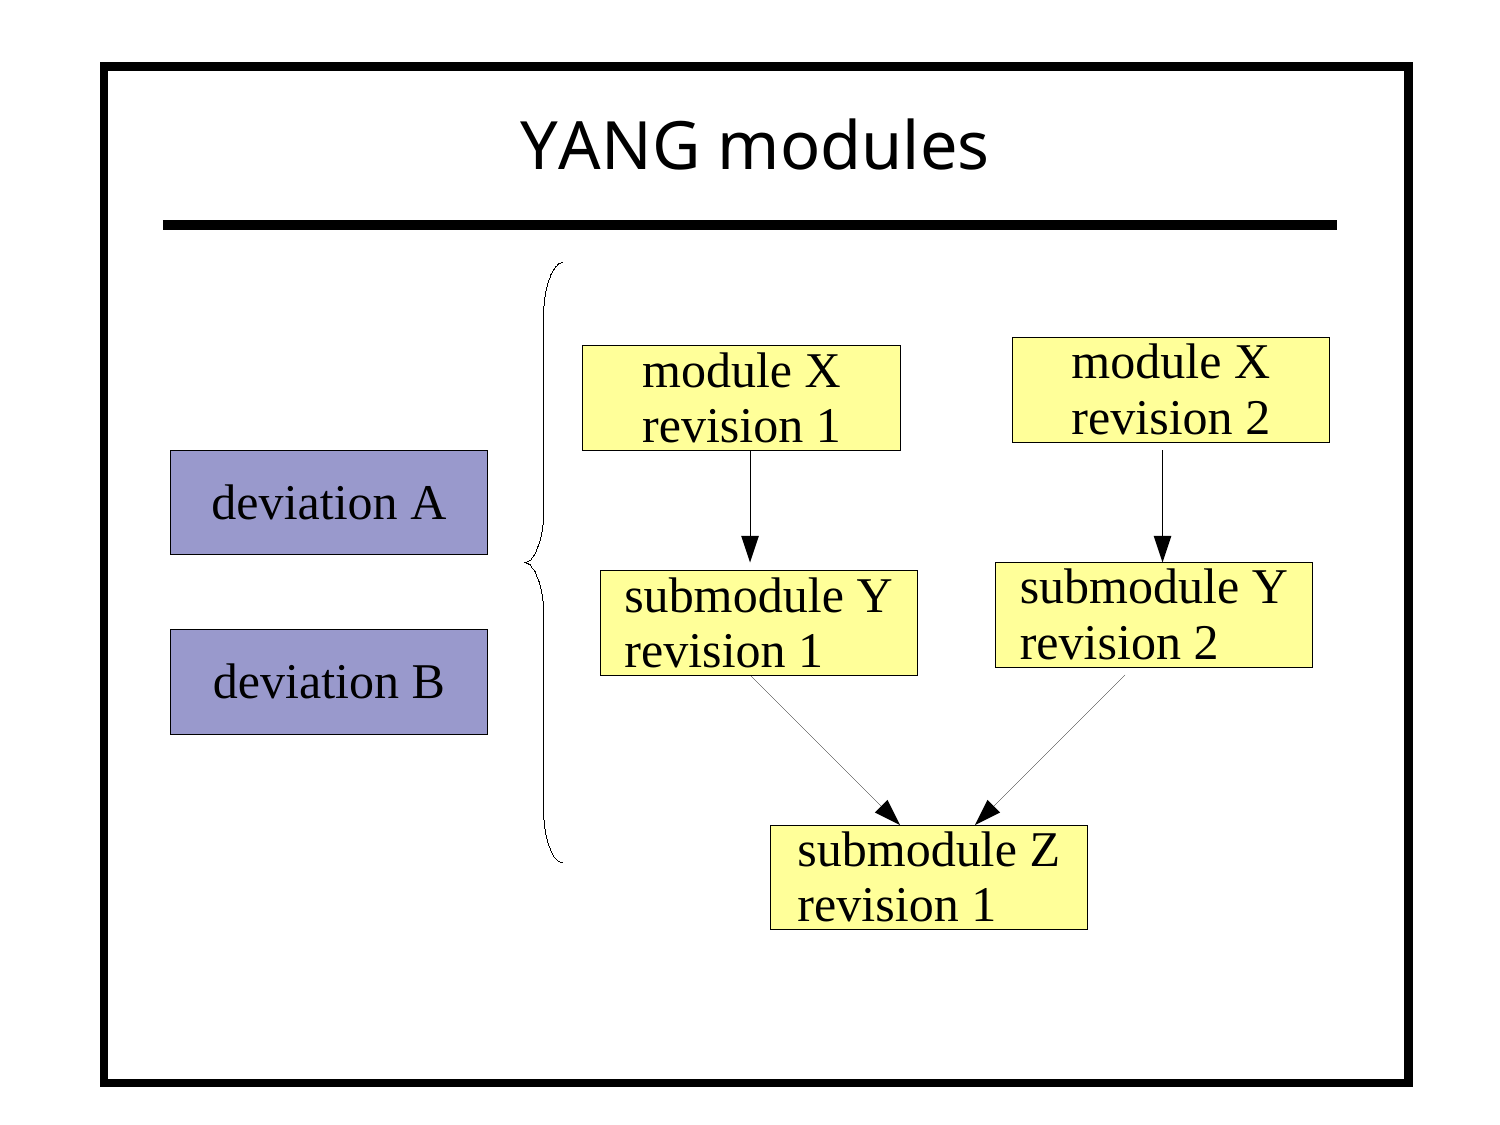

# YANG modules
module X
revision 2
module X
revision 1
deviation A
submodule Y
revision 2
submodule Y
revision 1
deviation B
submodule Z
revision 1